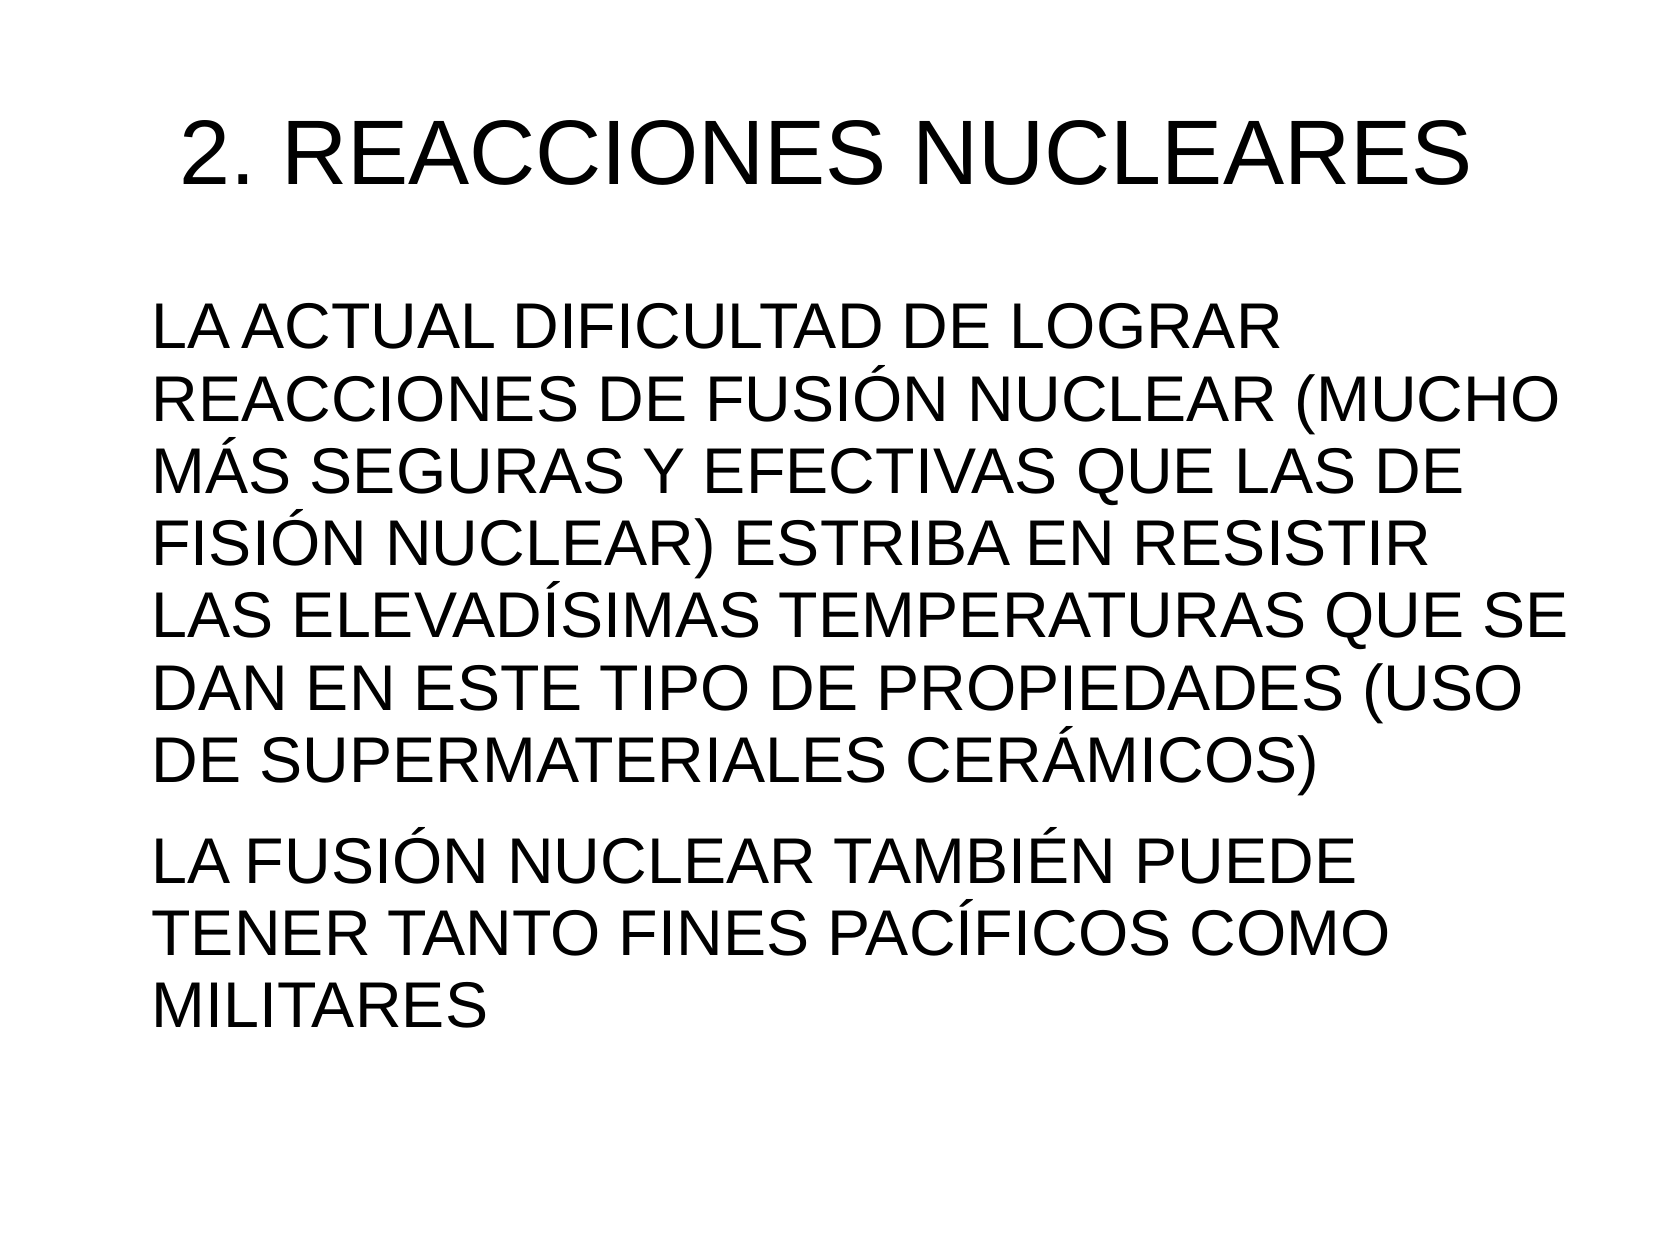

# 2. REACCIONES NUCLEARES
LA ACTUAL DIFICULTAD DE LOGRAR REACCIONES DE FUSIÓN NUCLEAR (MUCHO MÁS SEGURAS Y EFECTIVAS QUE LAS DE FISIÓN NUCLEAR) ESTRIBA EN RESISTIR LAS ELEVADÍSIMAS TEMPERATURAS QUE SE DAN EN ESTE TIPO DE PROPIEDADES (USO DE SUPERMATERIALES CERÁMICOS)
LA FUSIÓN NUCLEAR TAMBIÉN PUEDE TENER TANTO FINES PACÍFICOS COMO MILITARES